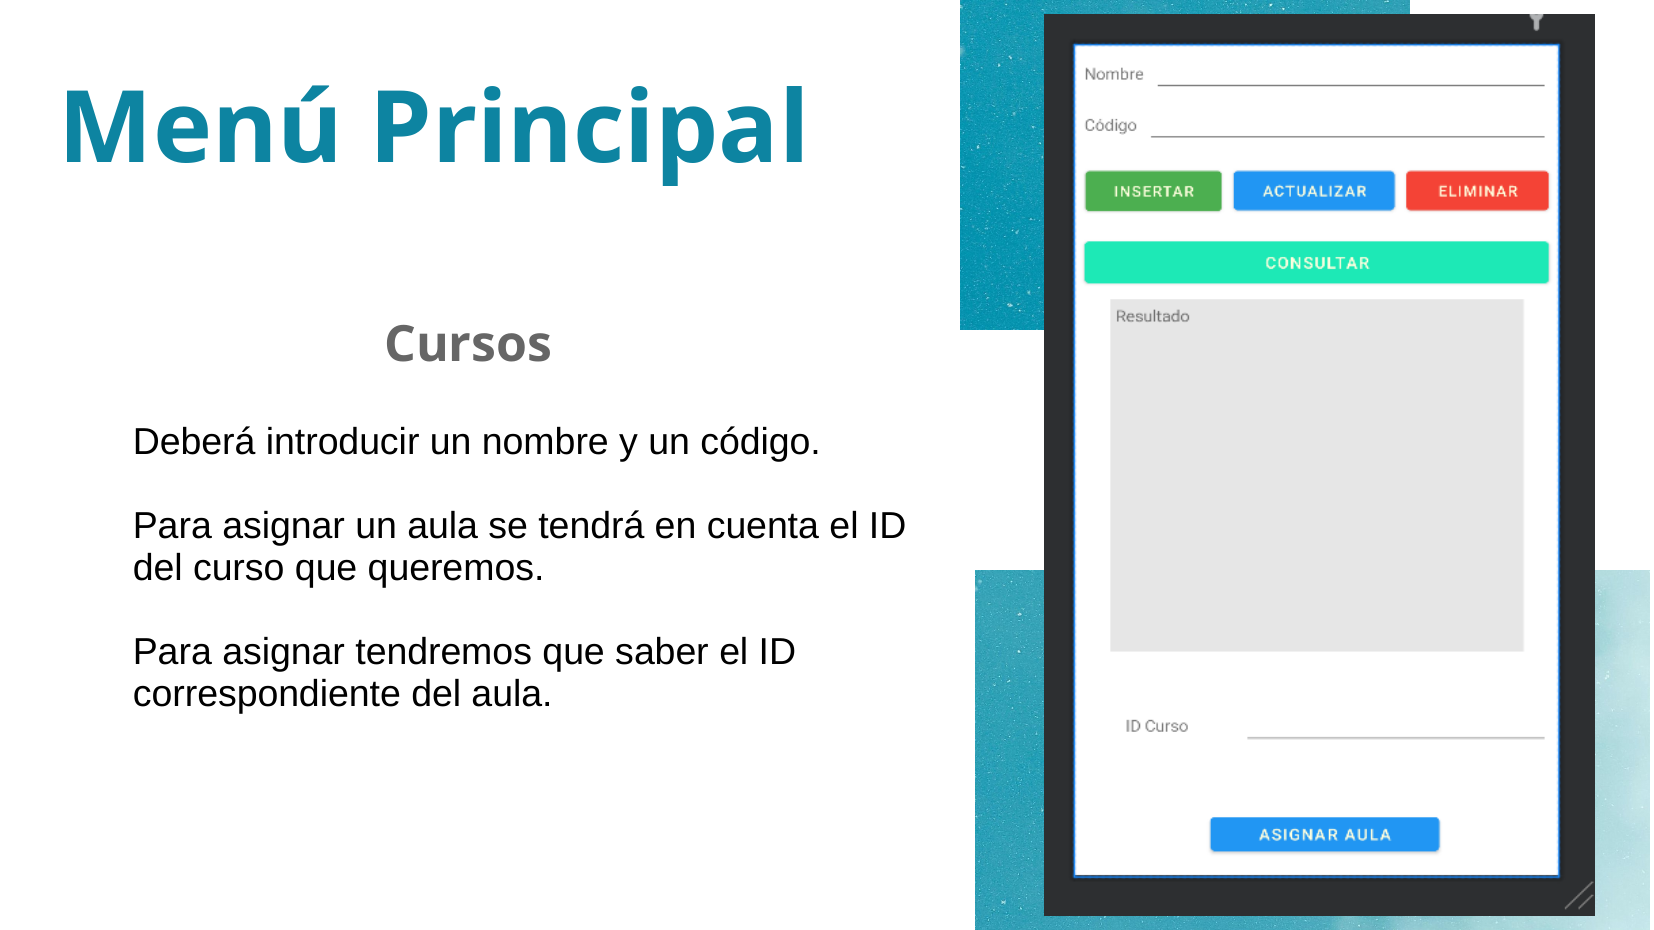

# Menú Principal
Cursos
Deberá introducir un nombre y un código.
Para asignar un aula se tendrá en cuenta el ID
del curso que queremos.
Para asignar tendremos que saber el ID
correspondiente del aula.